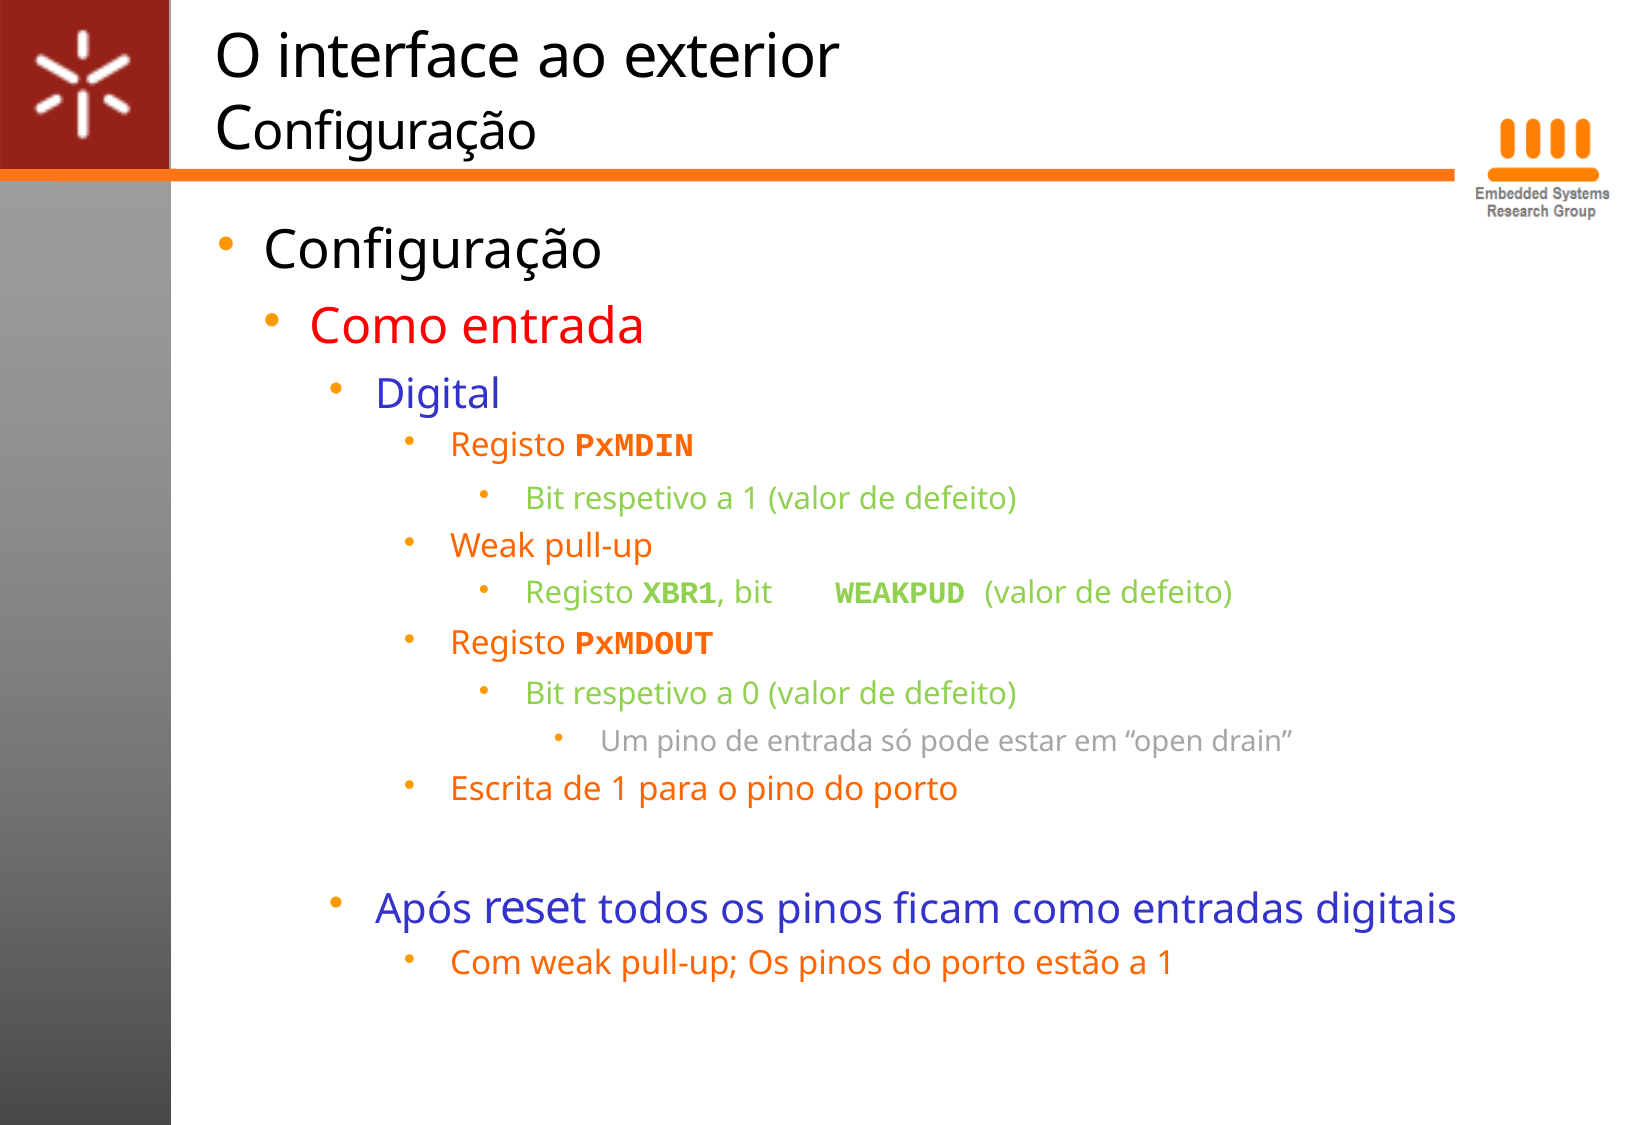

# O interface ao exterior Configuração
Configuração
Como entrada
Digital
Registo PxMDIN
Bit respetivo a 1 (valor de defeito)
Weak pull-up
Registo XBR1, bit	WEAKPUD (valor de defeito)
Registo PxMDOUT
Bit respetivo a 0 (valor de defeito)
Um pino de entrada só pode estar em “open drain”
Escrita de 1 para o pino do porto
Após reset todos os pinos ficam como entradas digitais
Com weak pull-up; Os pinos do porto estão a 1